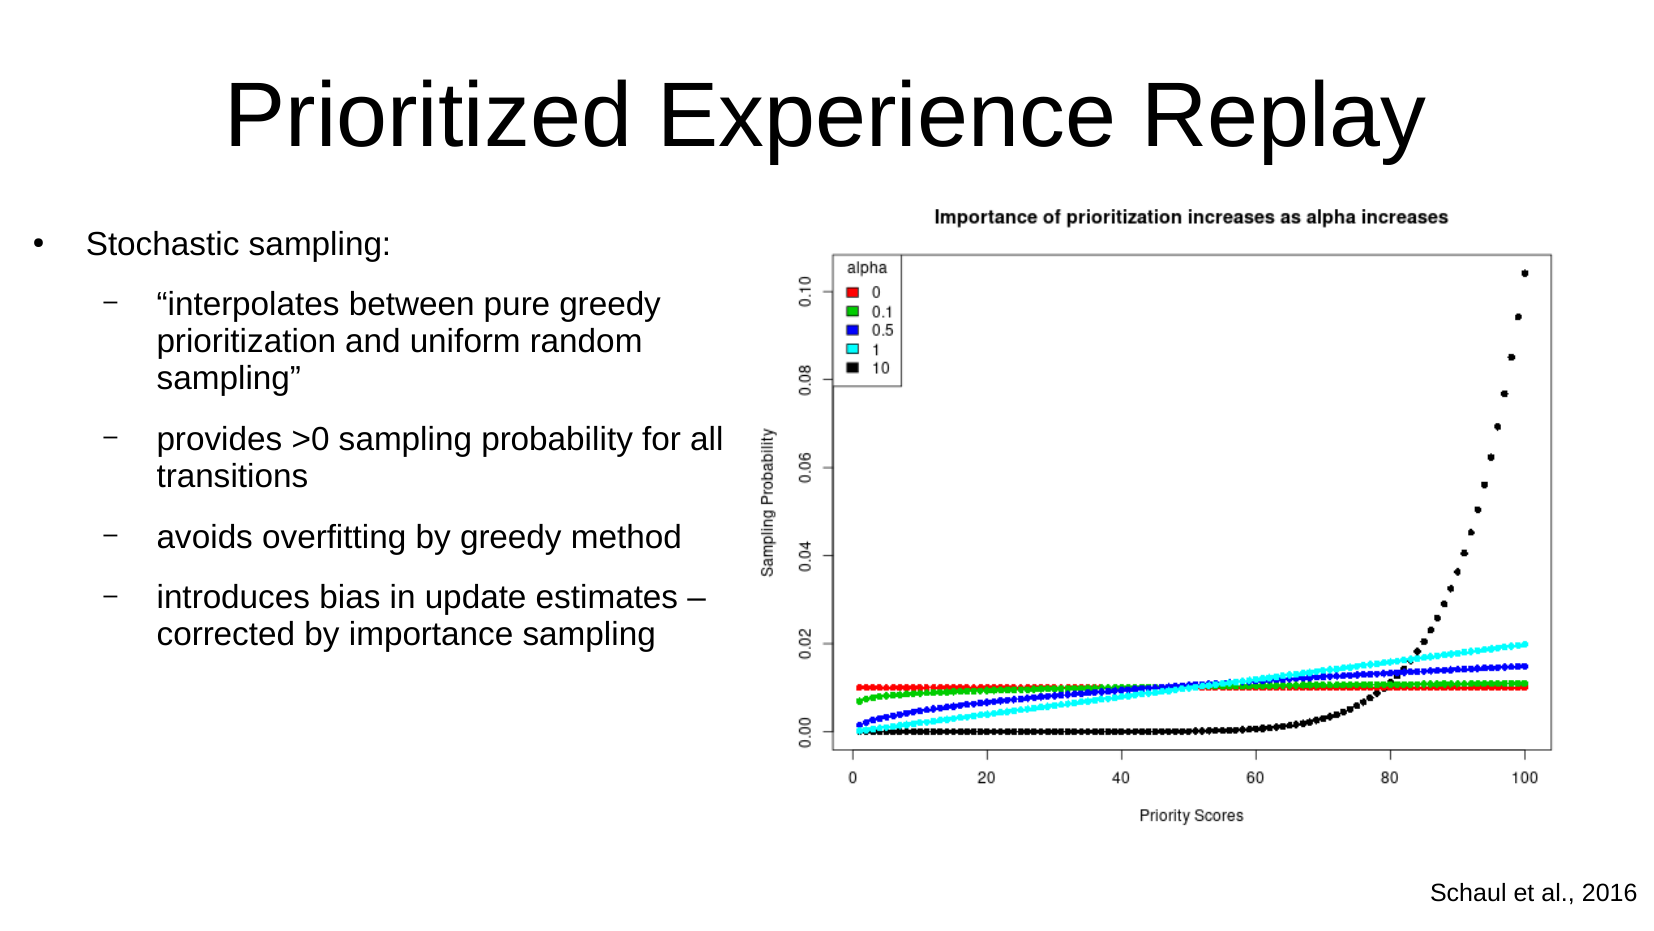

# Prioritized Experience Replay
Stochastic sampling:
“interpolates between pure greedy prioritization and uniform random sampling”
provides >0 sampling probability for all transitions
avoids overfitting by greedy method
introduces bias in update estimates – corrected by importance sampling
Schaul et al., 2016